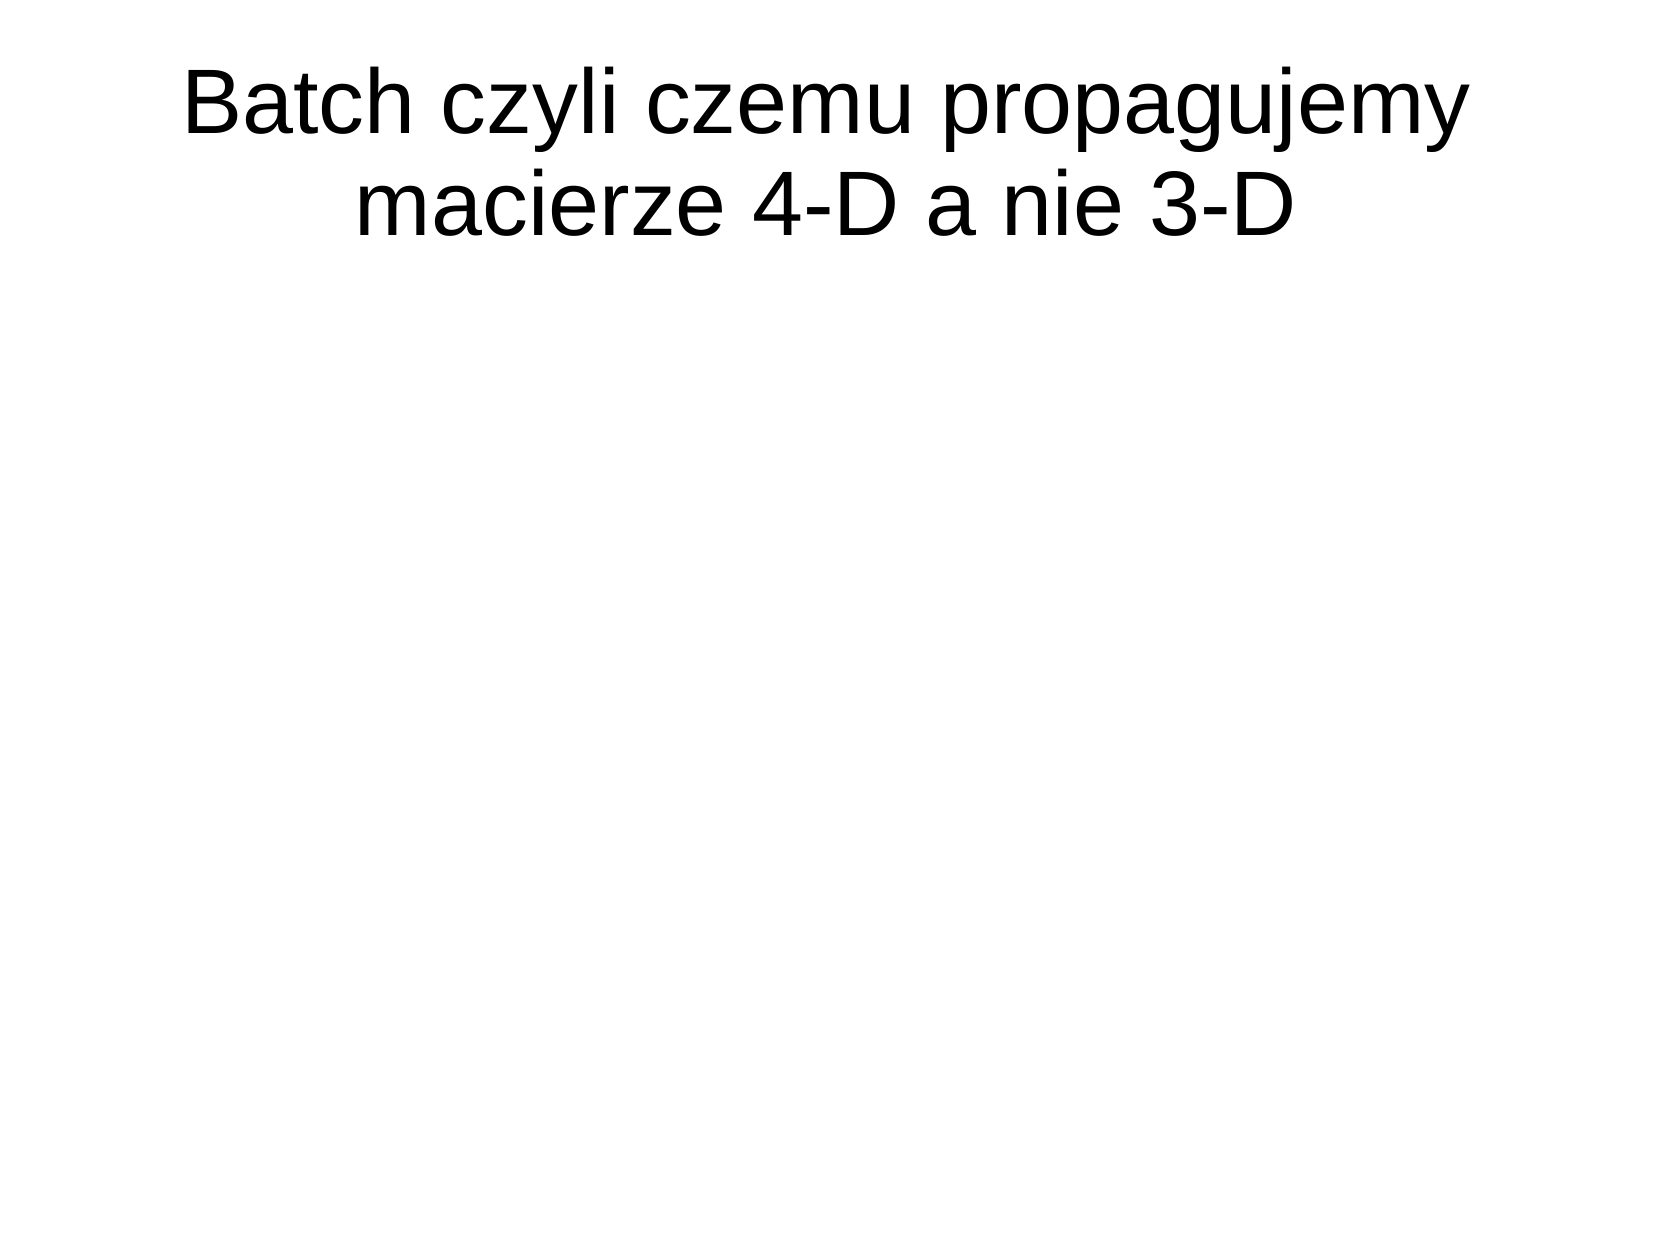

# Batch czyli czemu propagujemy macierze 4-D a nie 3-D